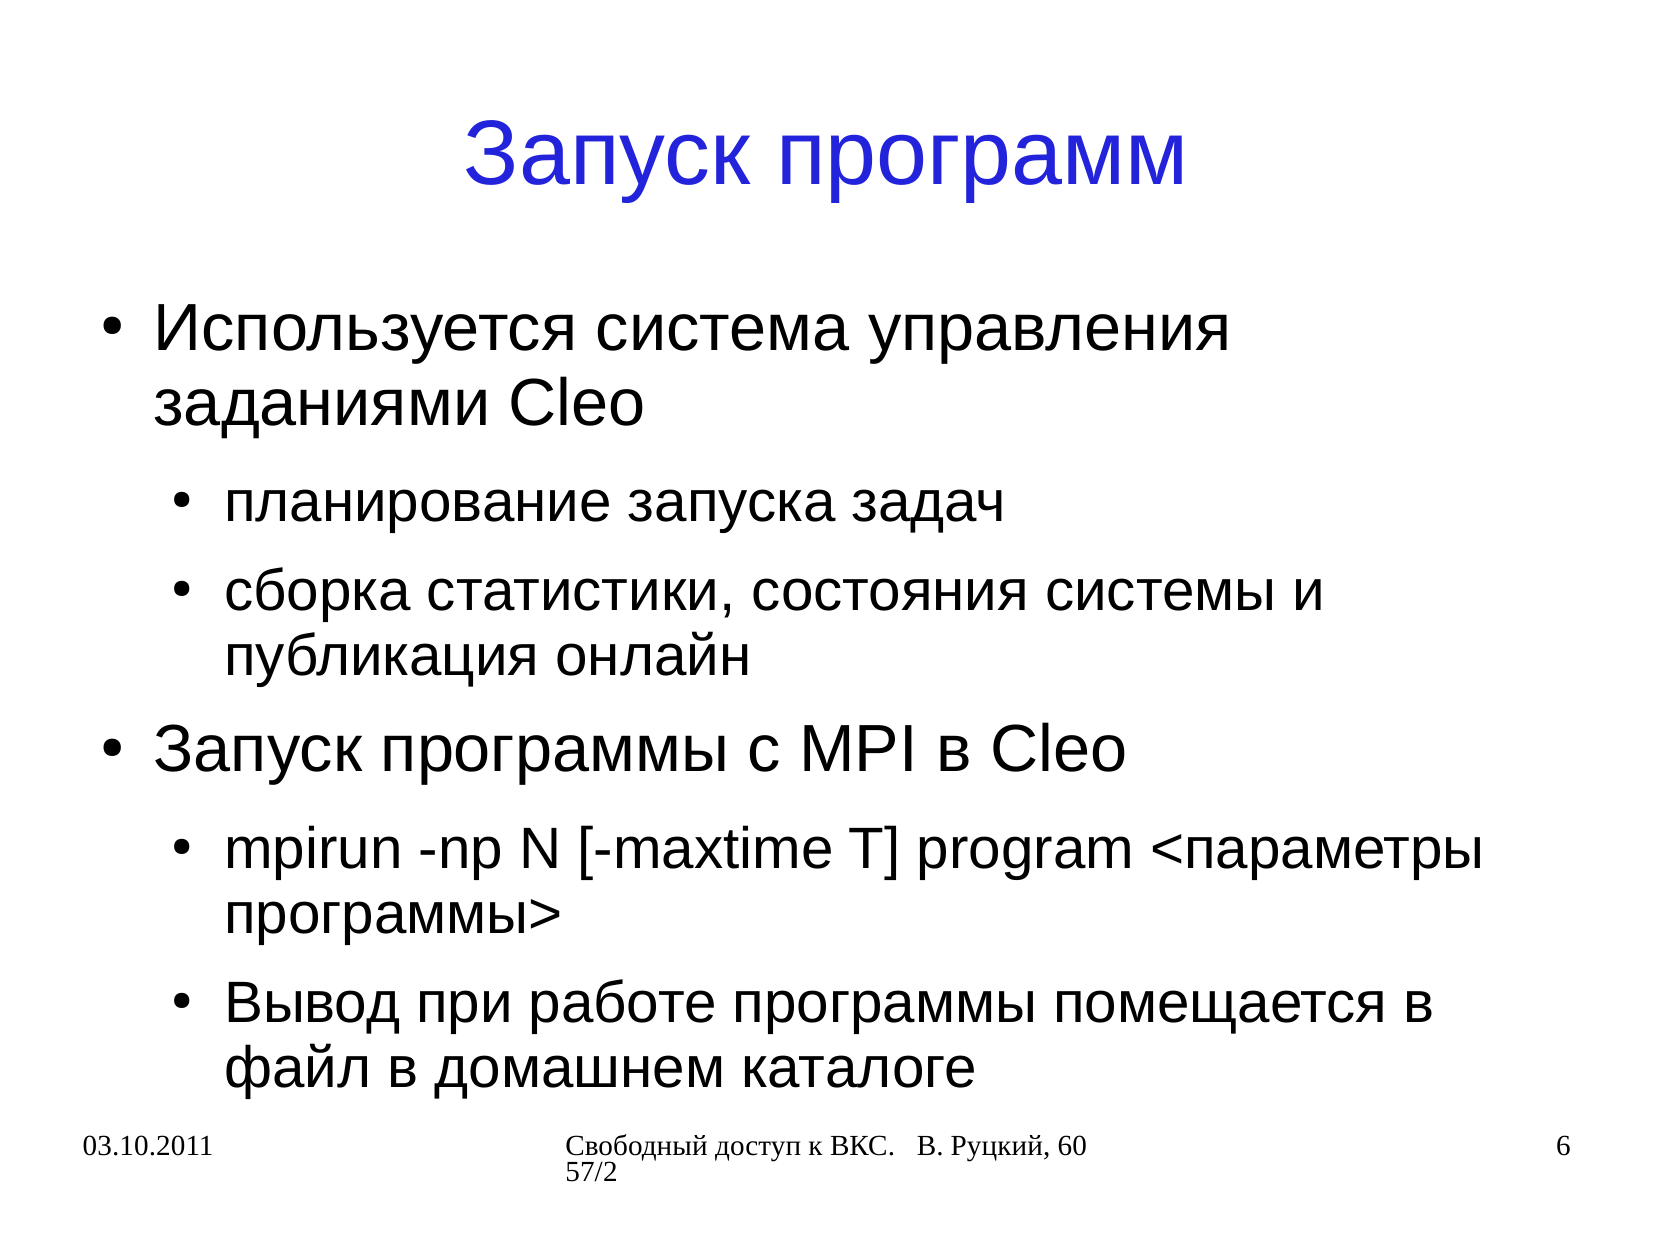

# Запуск программ
Используется система управления заданиями Cleo
планирование запуска задач
сборка статистики, состояния системы и публикация онлайн
Запуск программы с MPI в Cleo
mpirun -np N [-maxtime T] program <параметры программы>
Вывод при работе программы помещается в файл в домашнем каталоге
03.10.2011
Свободный доступ к ВКС. В. Руцкий, 6057/2
6